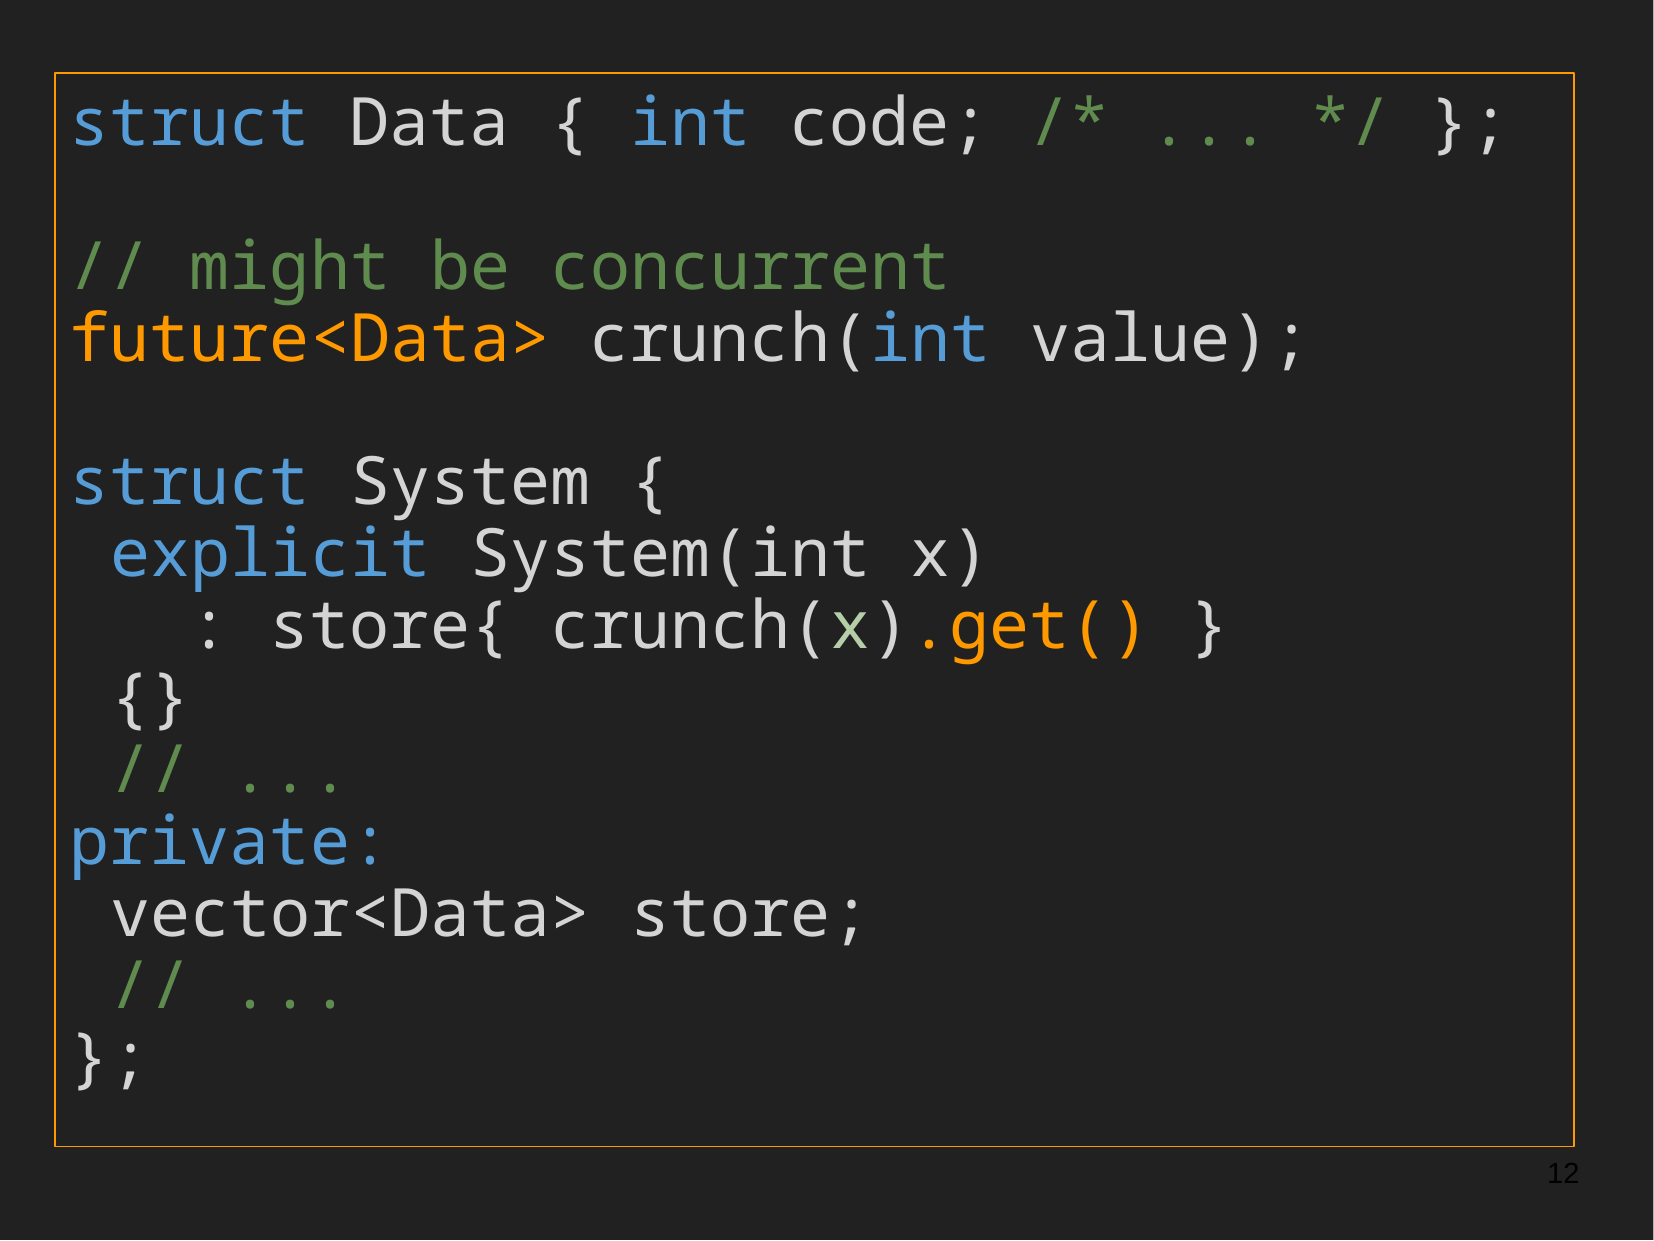

# struct Data { int code; /* ... */ };
// might be concurrent
future<Data> crunch(int value);
struct System {
 explicit System(int x)
 : store{ crunch(x).get() }
 {}
 // ...
private:
 vector<Data> store;
 // ...
};